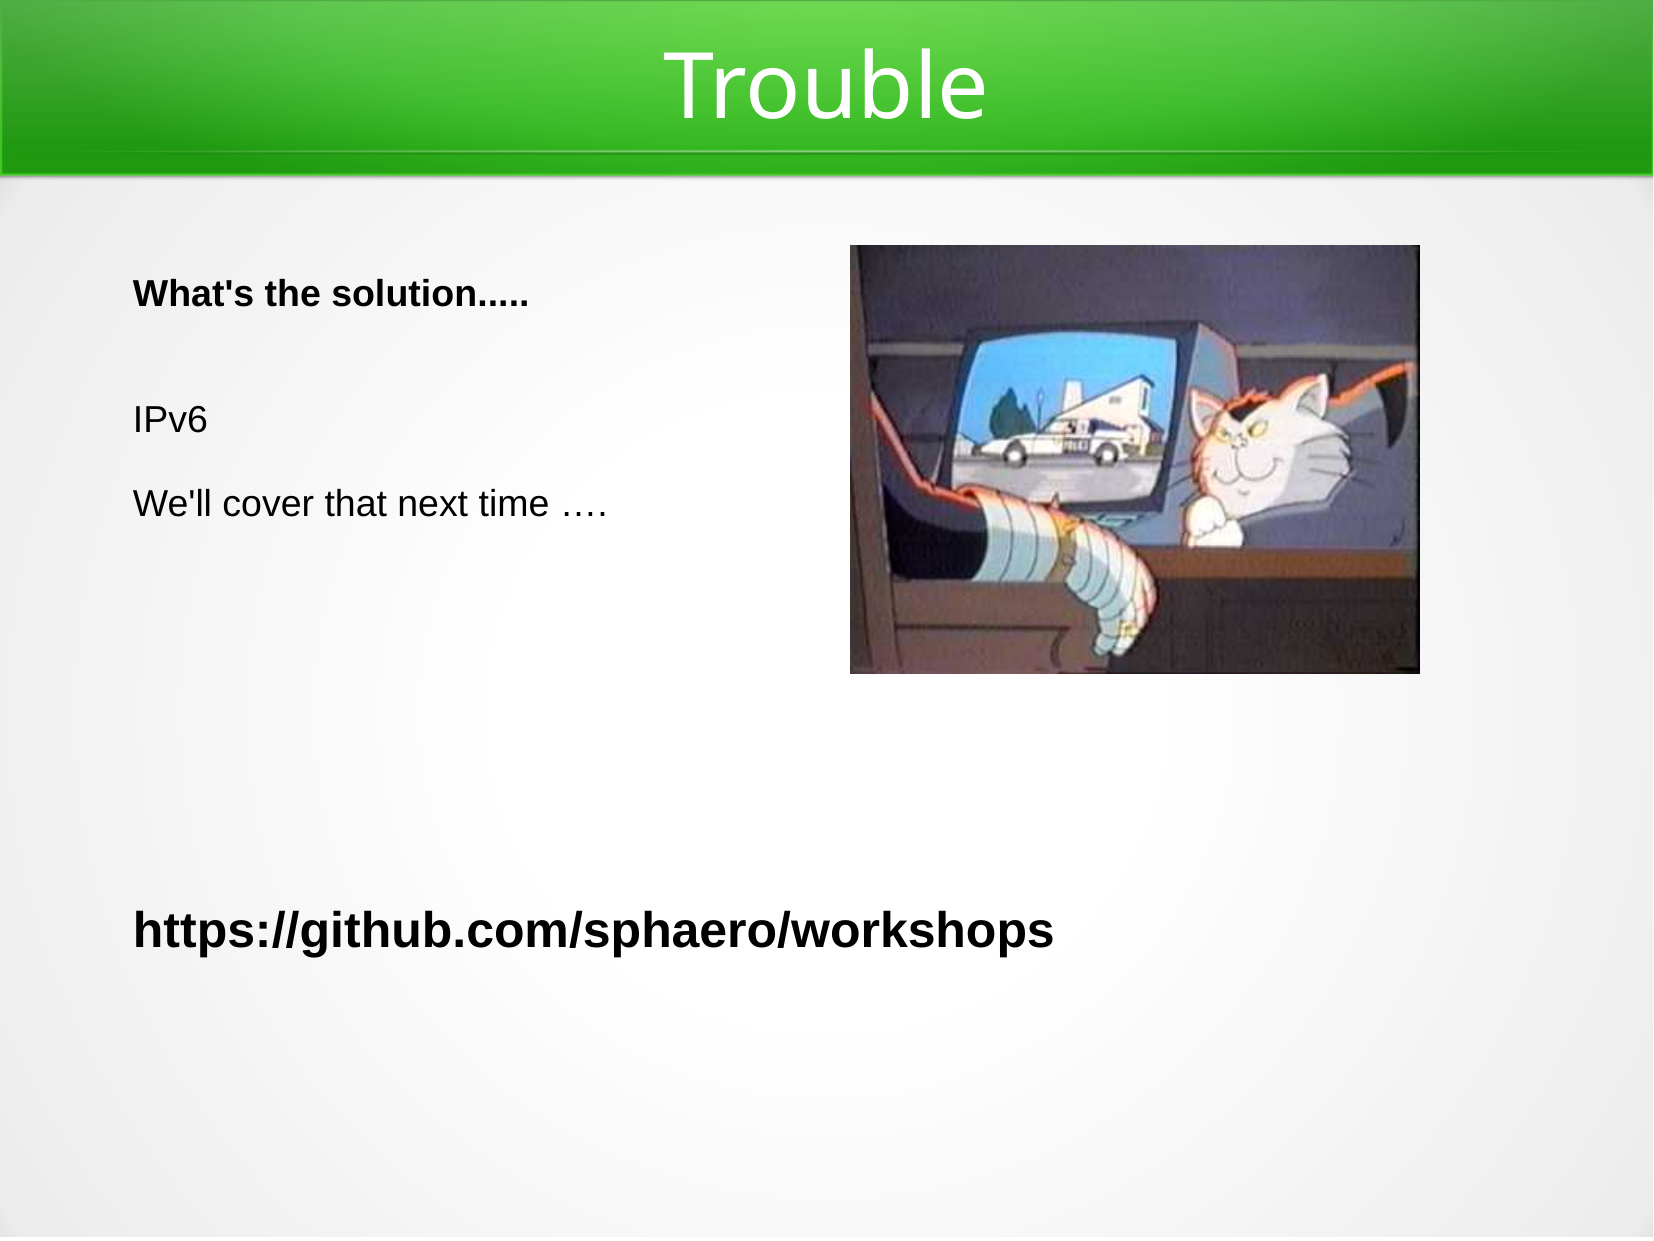

# Trouble
What's the solution.....
IPv6
We'll cover that next time ….
https://github.com/sphaero/workshops